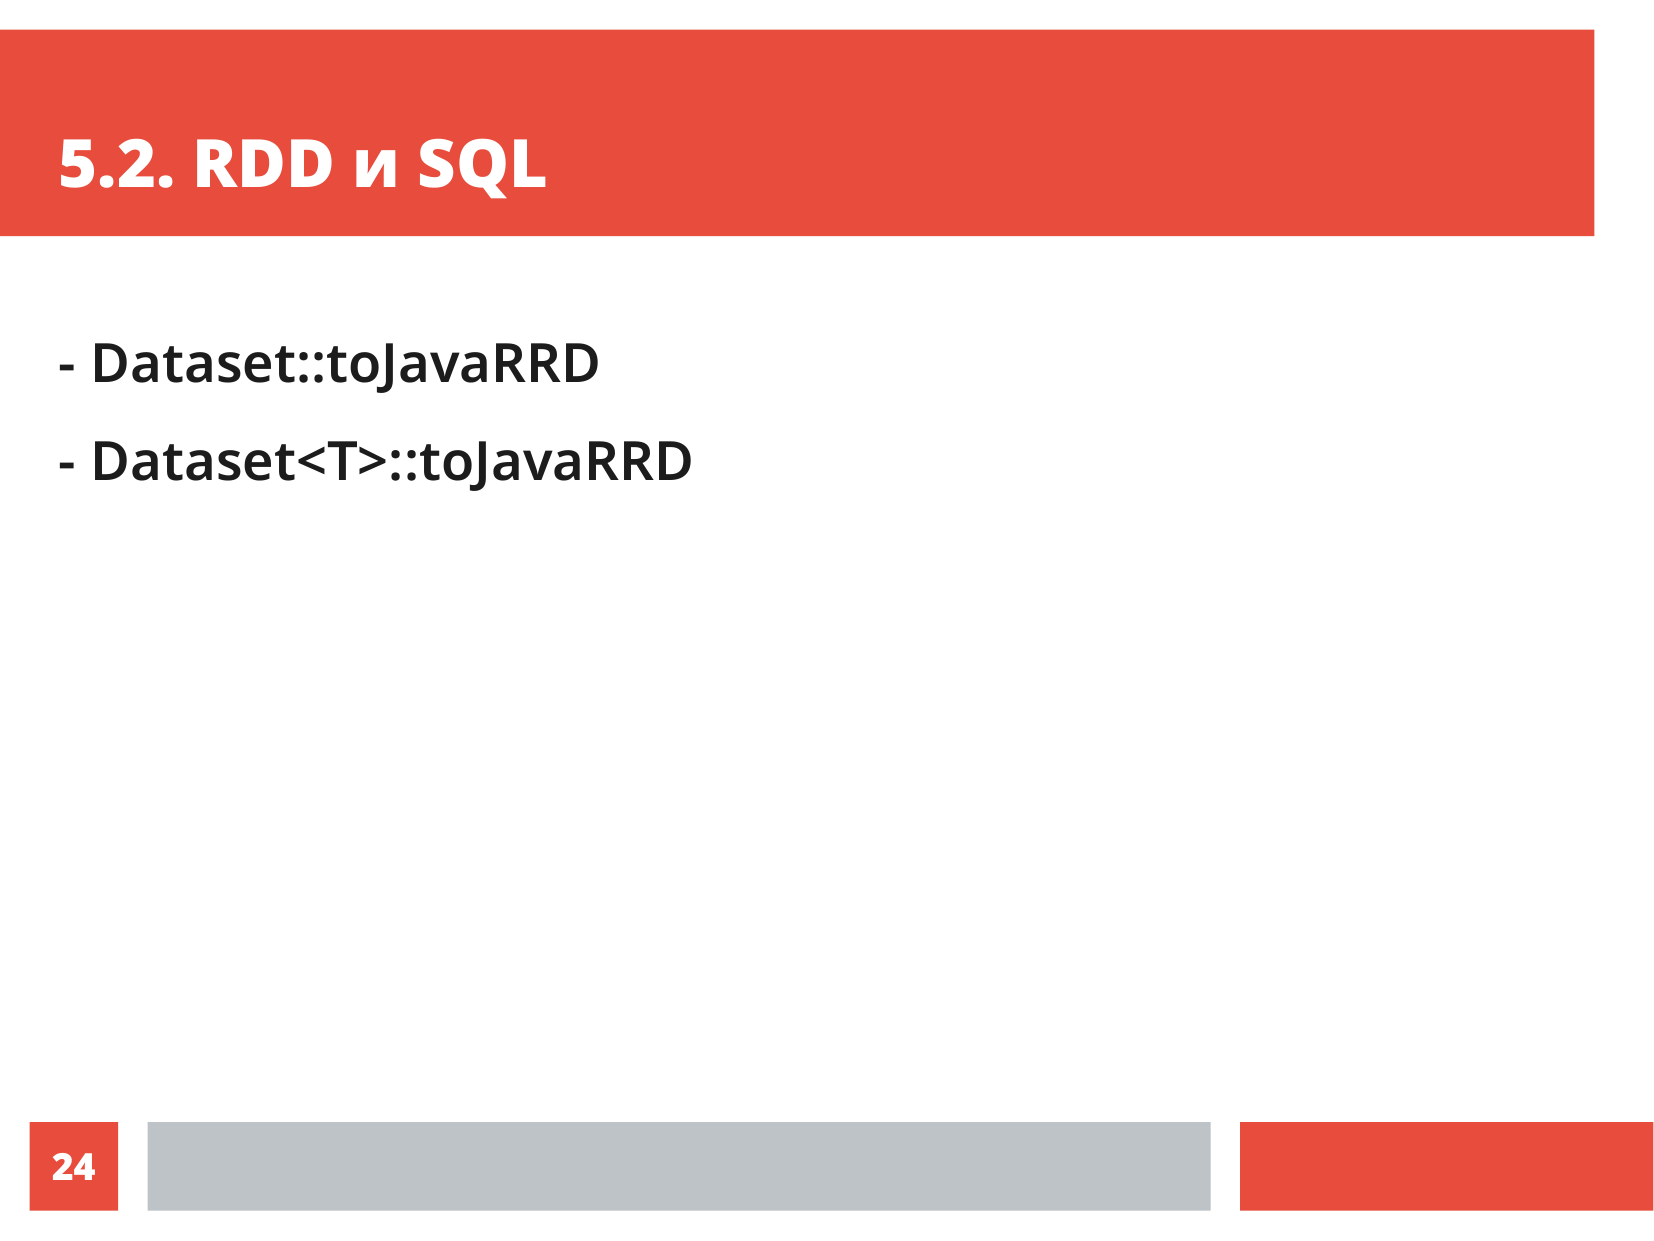

# 5.2. RDD и SQL
- Dataset::toJavaRRD
- Dataset<T>::toJavaRRD
24